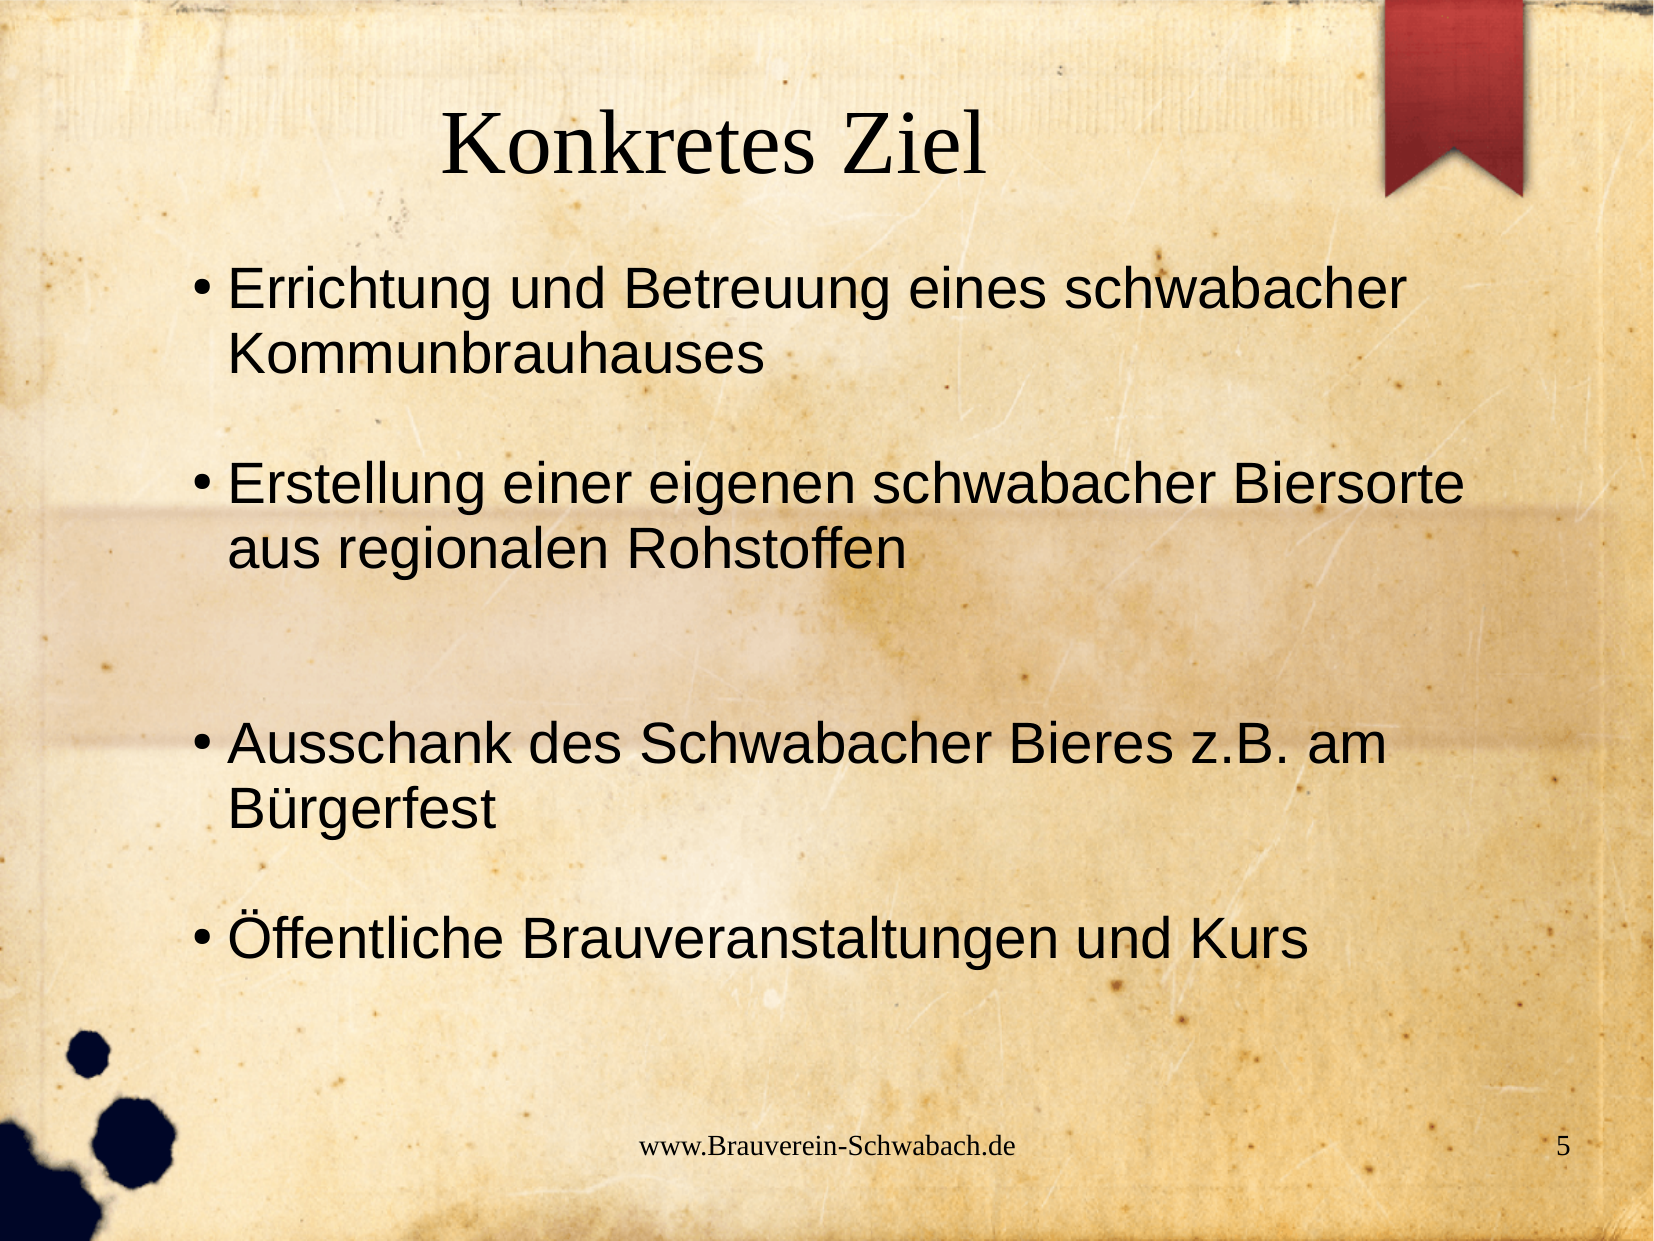

# Konkretes Ziel
Errichtung und Betreuung eines schwabacher 	Kommunbrauhauses
Erstellung einer eigenen schwabacher Biersorte aus regionalen Rohstoffen
Ausschank des Schwabacher Bieres z.B. am Bürgerfest
Öffentliche Brauveranstaltungen und Kurs
www.Brauverein-Schwabach.de
5